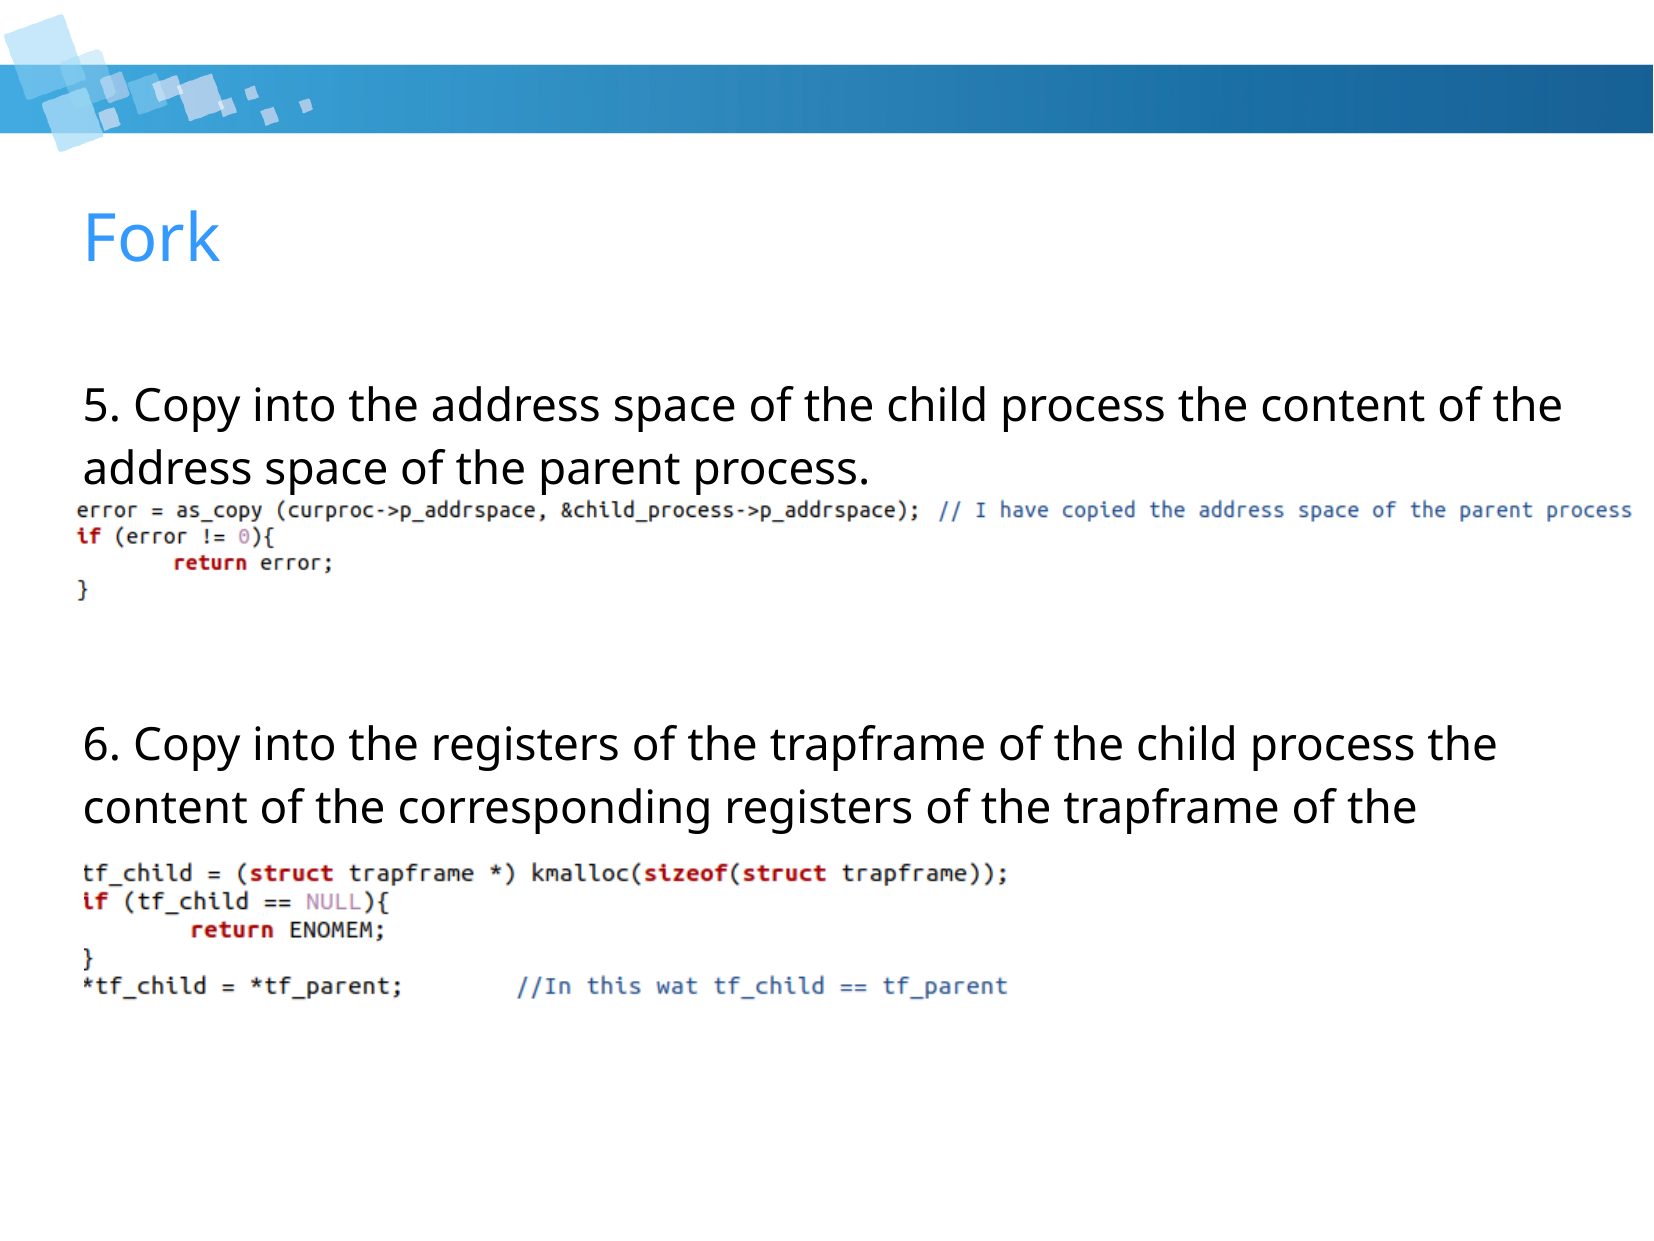

# Fork
5. Copy into the address space of the child process the content of the address space of the parent process.
6. Copy into the registers of the trapframe of the child process the content of the corresponding registers of the trapframe of the parent process.